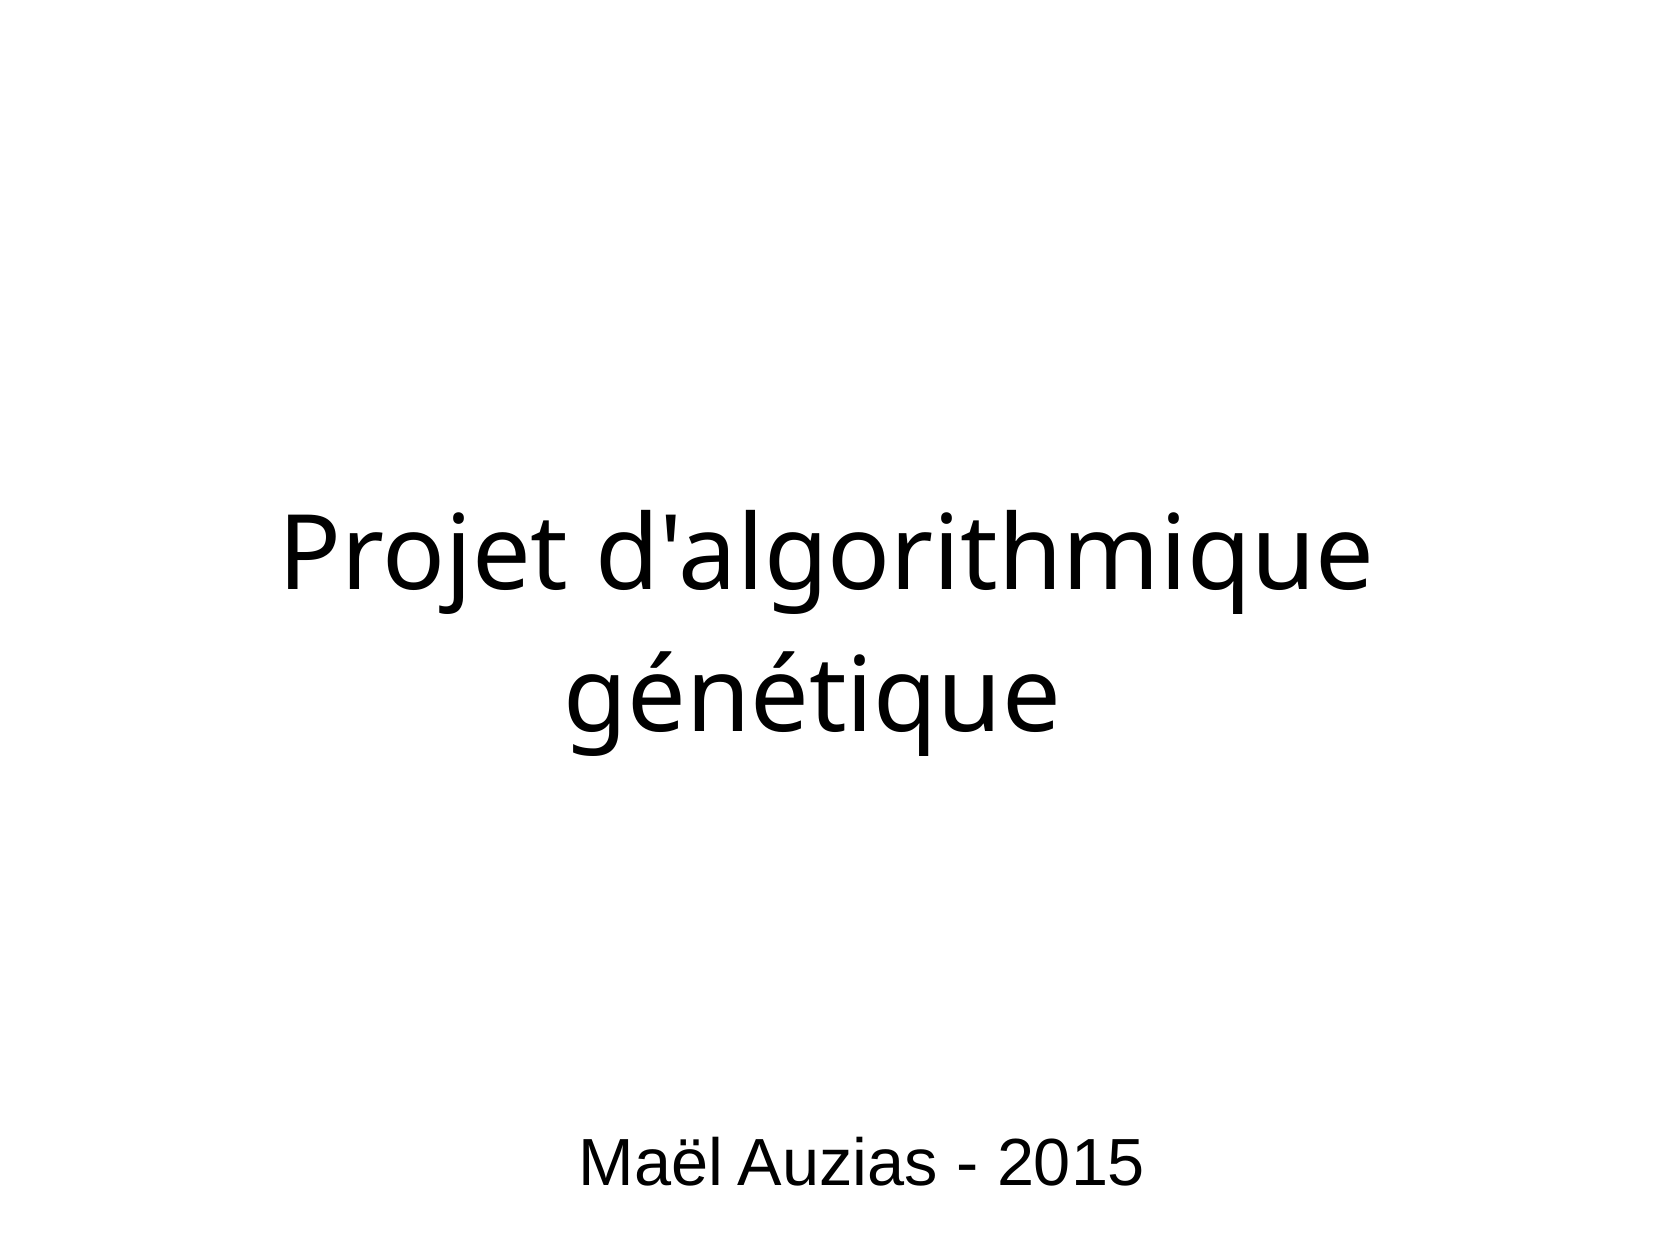

# Projet d'algorithmique génétique
Maël Auzias - 2015